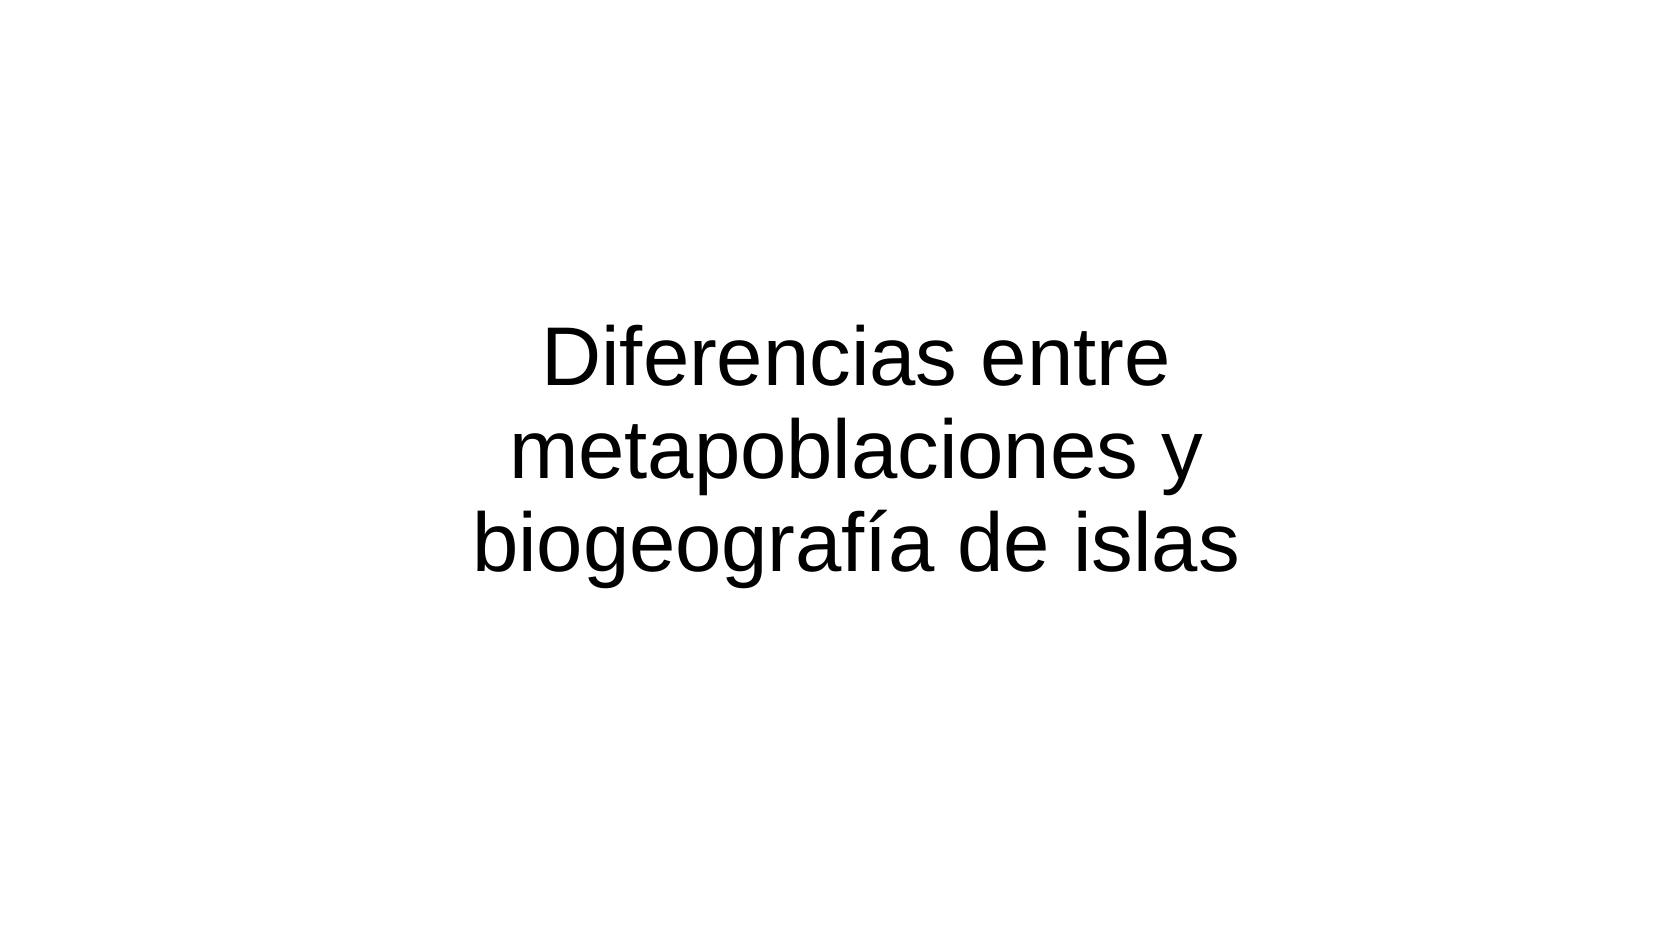

# Diferencias entre metapoblaciones y biogeografía de islas